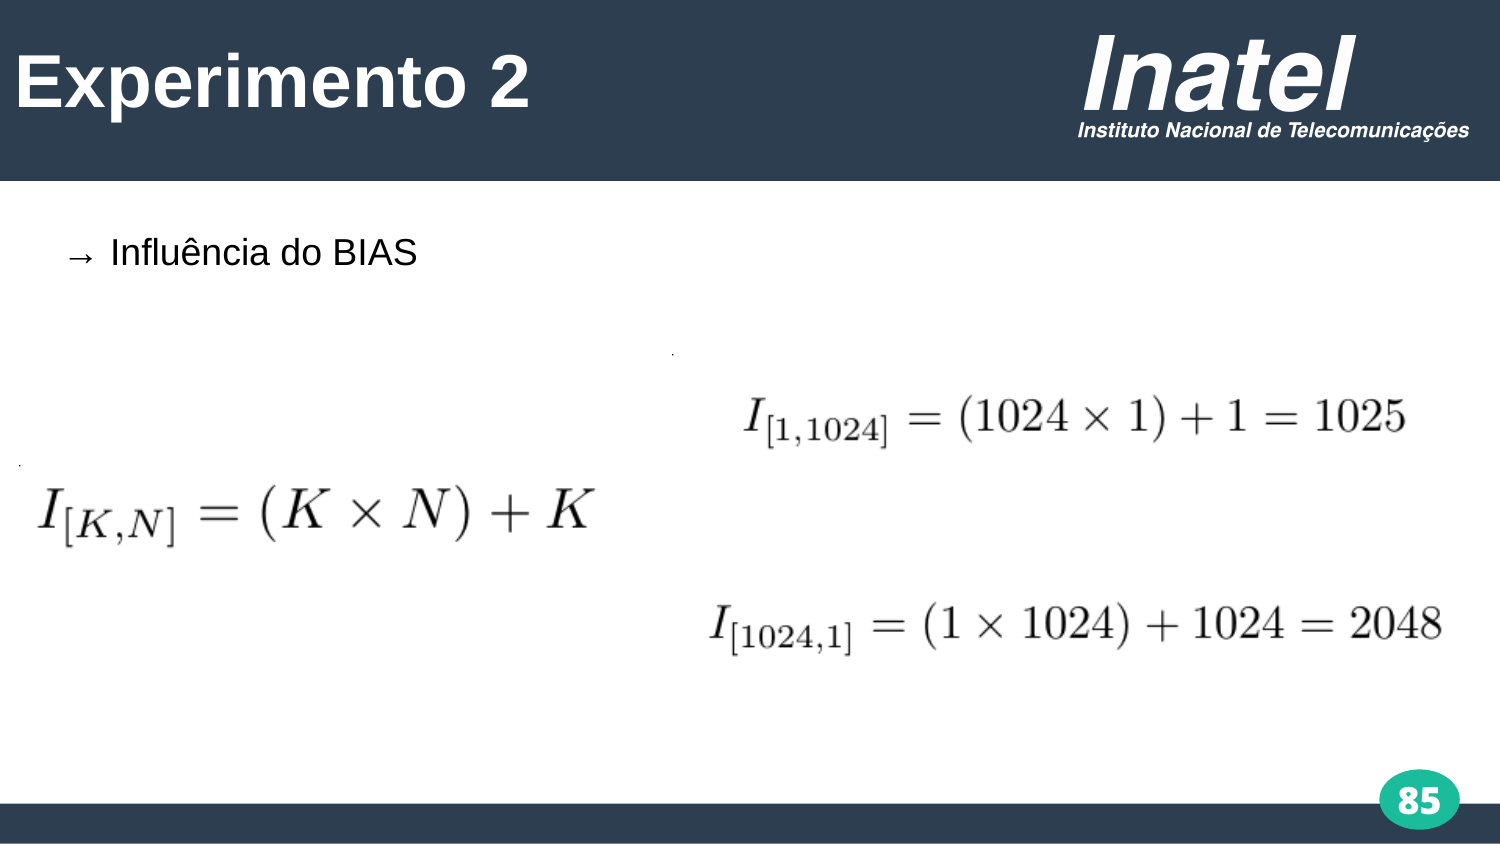

Experimento 2
→ Influência do BIAS
85